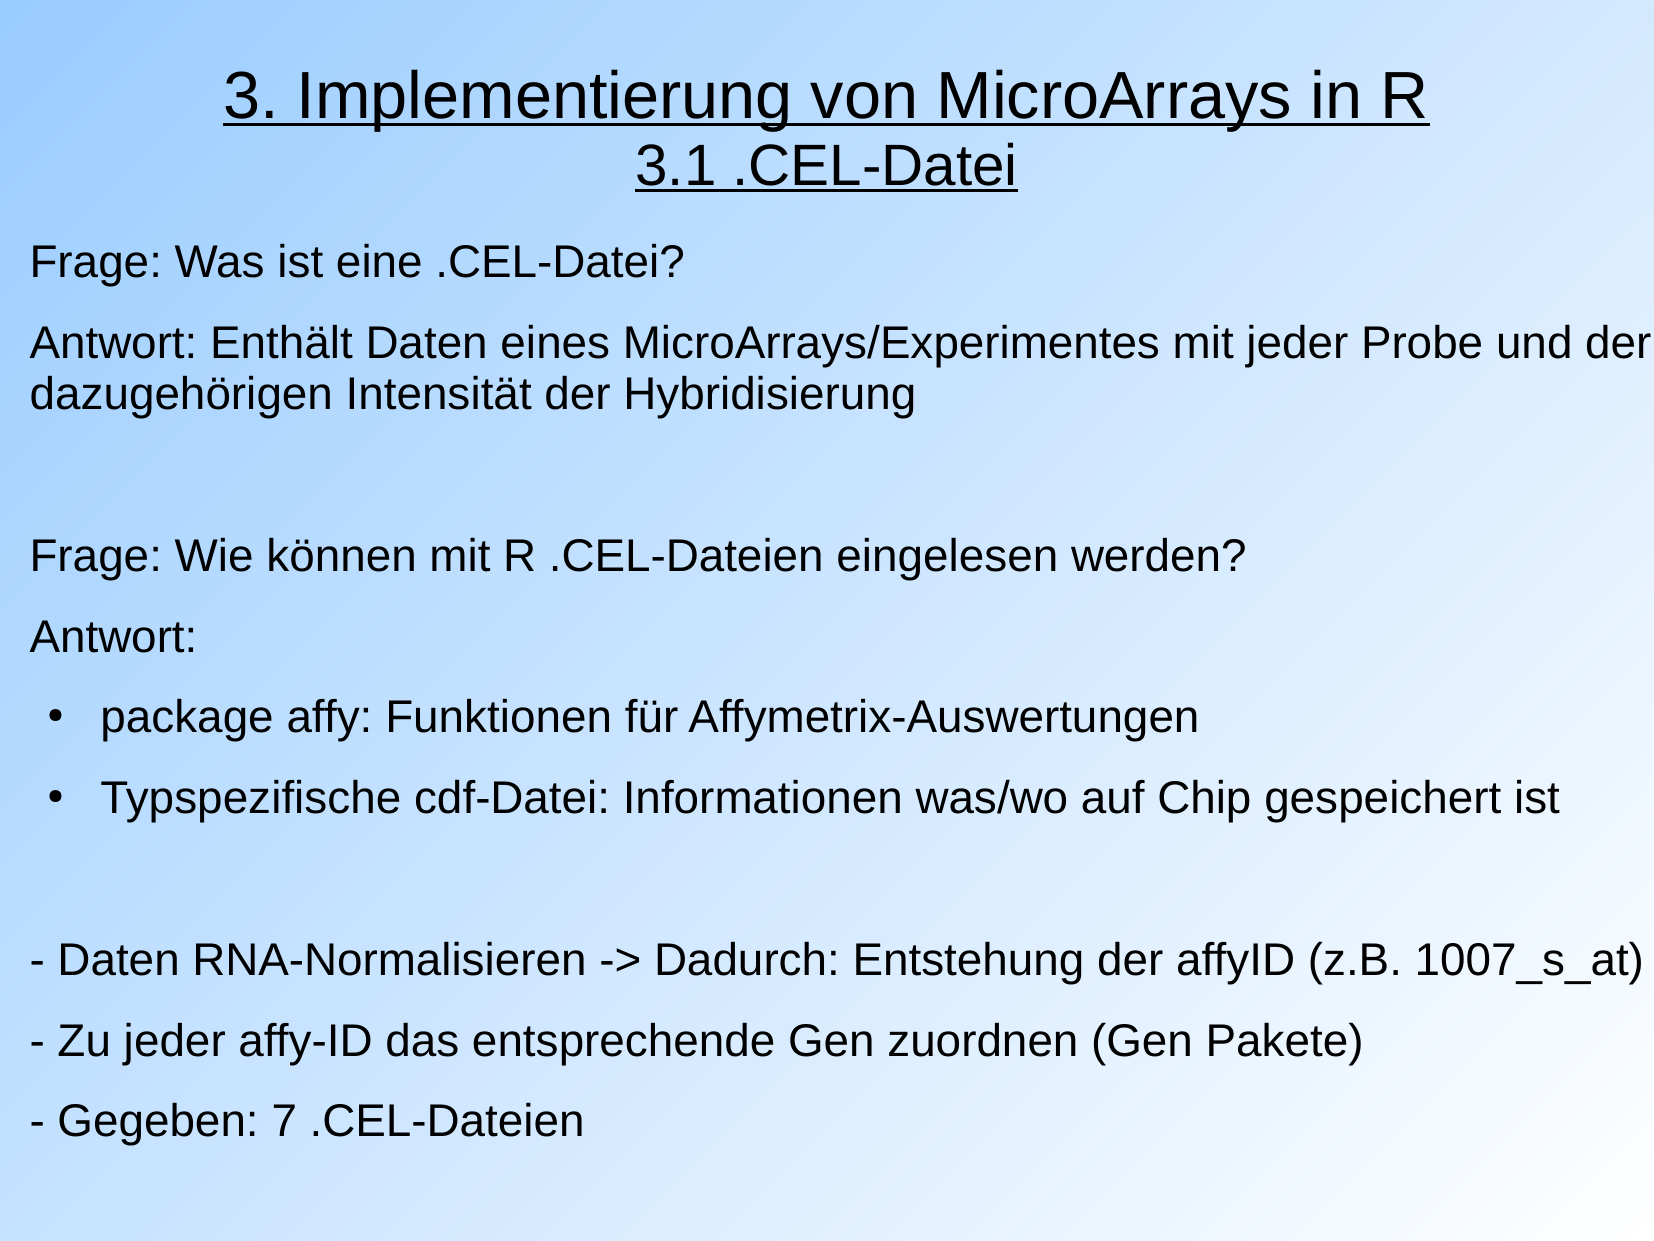

# 3. Implementierung von MicroArrays in R 3.1 .CEL-Datei
Frage: Was ist eine .CEL-Datei?
Antwort: Enthält Daten eines MicroArrays/Experimentes mit jeder Probe und der dazugehörigen Intensität der Hybridisierung
Frage: Wie können mit R .CEL-Dateien eingelesen werden?
Antwort:
package affy: Funktionen für Affymetrix-Auswertungen
Typspezifische cdf-Datei: Informationen was/wo auf Chip gespeichert ist
- Daten RNA-Normalisieren -> Dadurch: Entstehung der affyID (z.B. 1007_s_at)
- Zu jeder affy-ID das entsprechende Gen zuordnen (Gen Pakete)
- Gegeben: 7 .CEL-Dateien